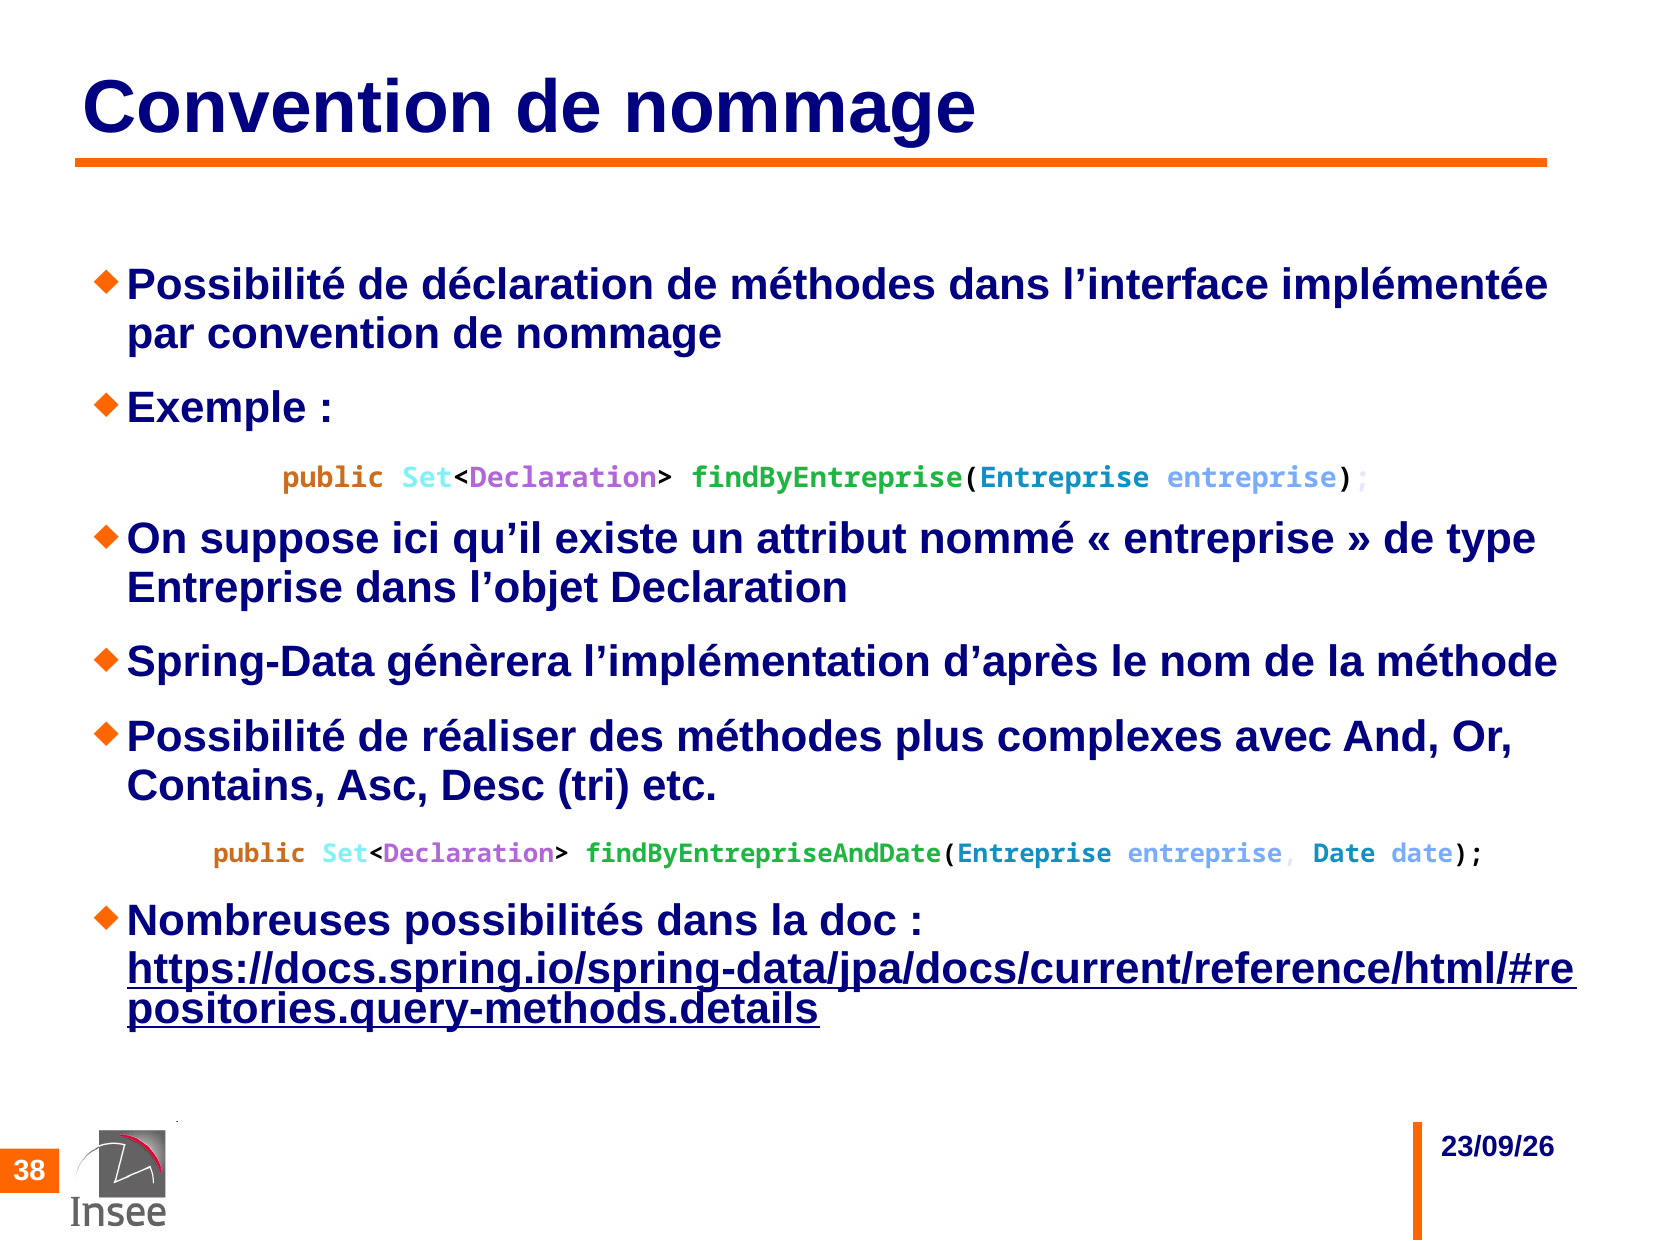

# Convention de nommage
Possibilité de déclaration de méthodes dans l’interface implémentée par convention de nommage
Exemple :
public Set<Declaration> findByEntreprise(Entreprise entreprise);
On suppose ici qu’il existe un attribut nommé « entreprise » de type Entreprise dans l’objet Declaration
Spring-Data génèrera l’implémentation d’après le nom de la méthode
Possibilité de réaliser des méthodes plus complexes avec And, Or, Contains, Asc, Desc (tri) etc.
public Set<Declaration> findByEntrepriseAndDate(Entreprise entreprise, Date date);
Nombreuses possibilités dans la doc : https://docs.spring.io/spring-data/jpa/docs/current/reference/html/#repositories.query-methods.details
38